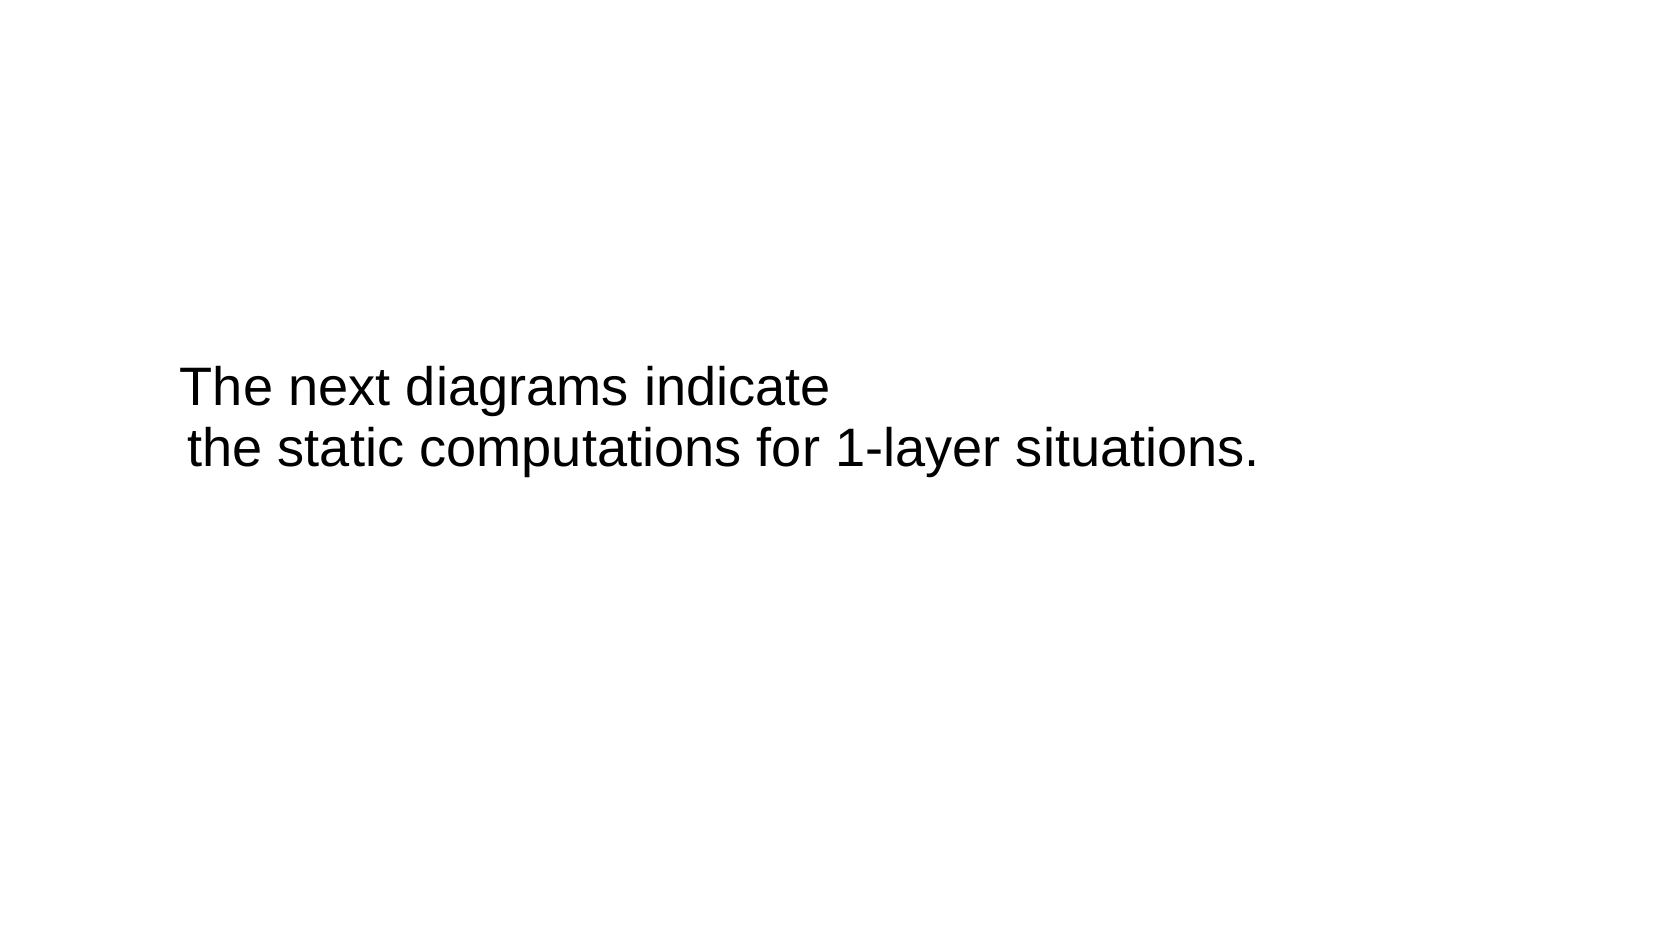

The next diagrams indicate the static computations for 1-layer situations.